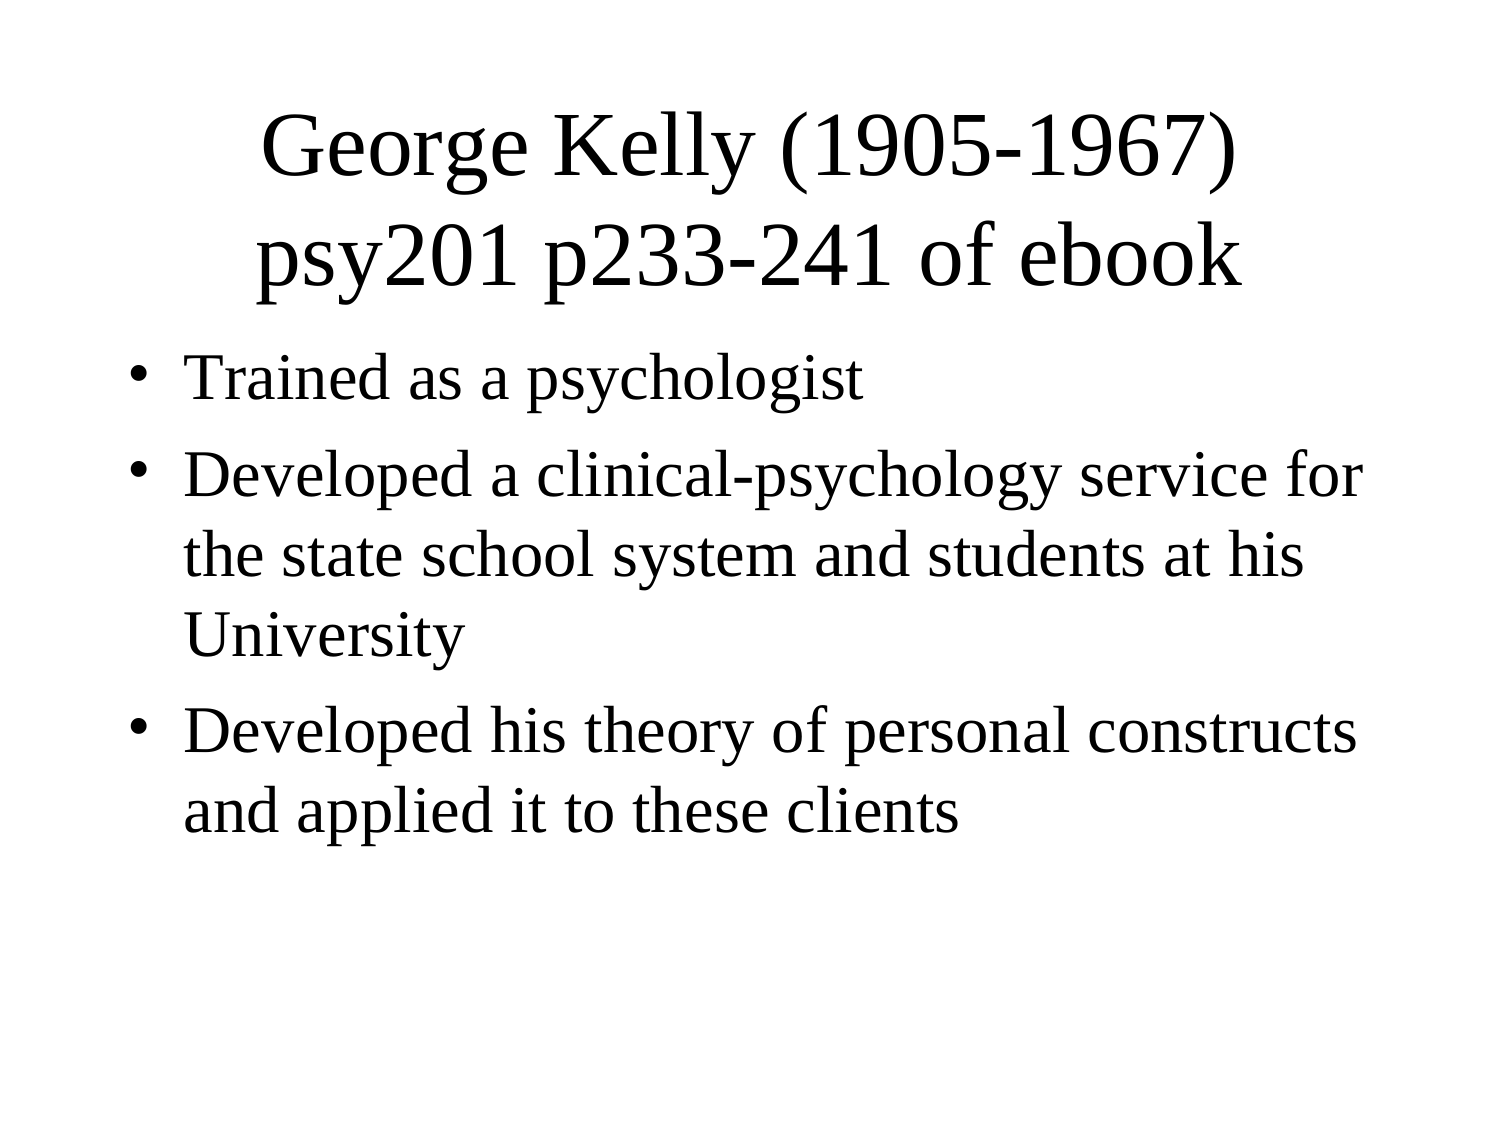

# George Kelly (1905-1967) psy201 p233-241 of ebook
Trained as a psychologist
Developed a clinical-psychology service for the state school system and students at his University
Developed his theory of personal constructs and applied it to these clients